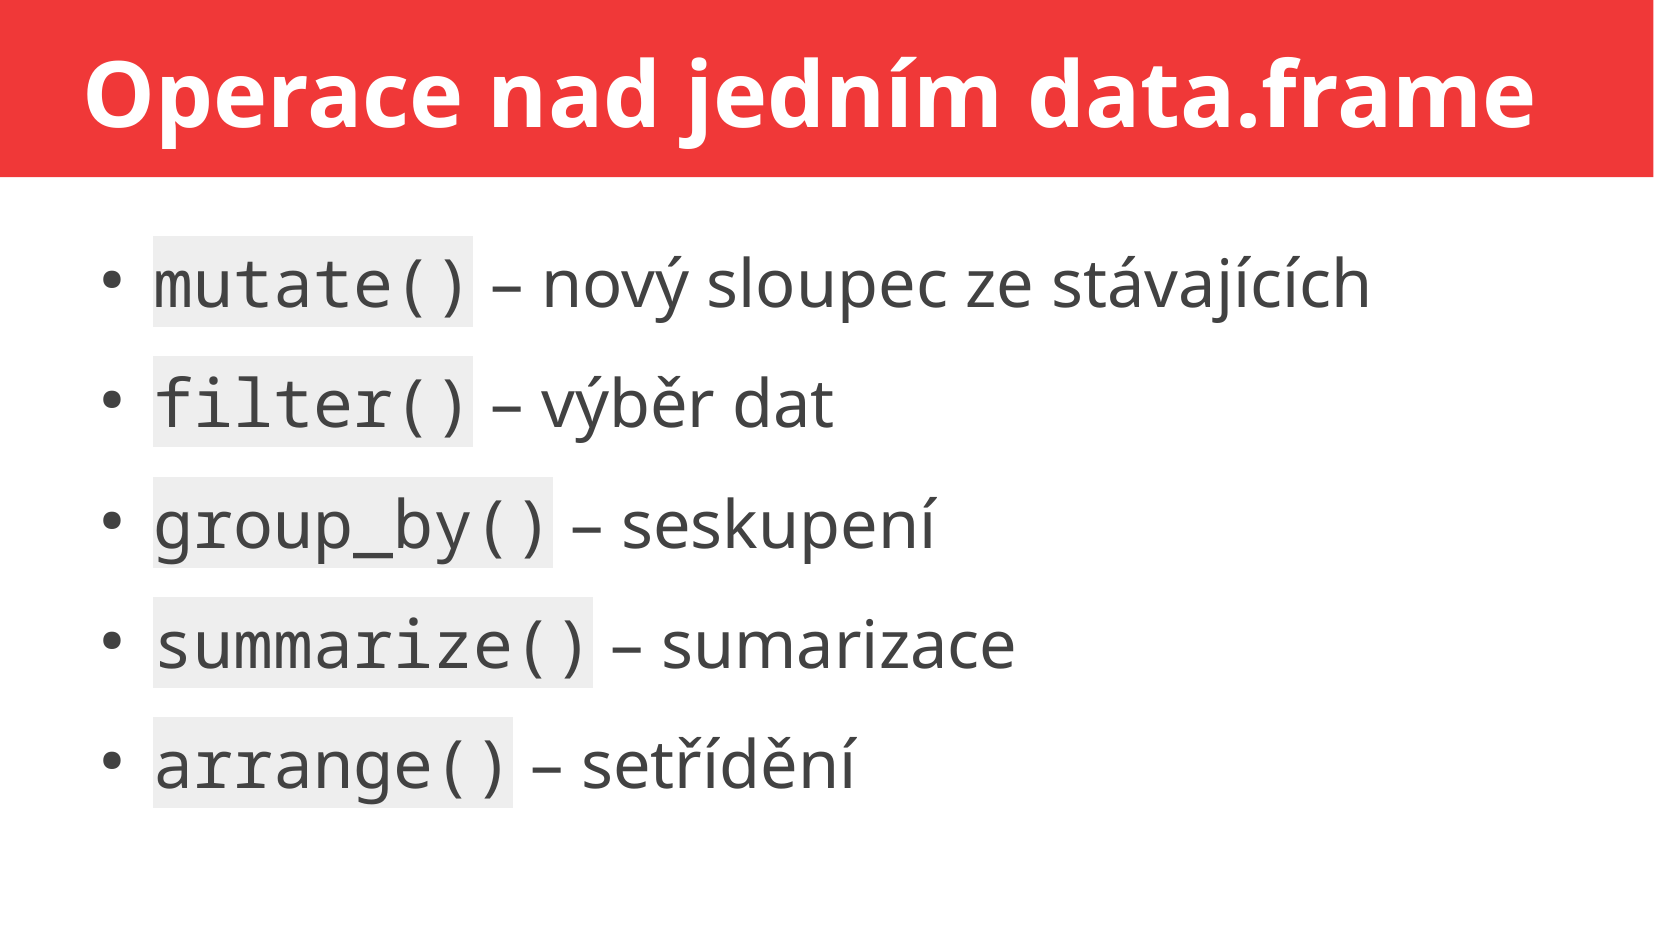

# Operace nad jedním data.frame
mutate() – nový sloupec ze stávajících
filter() – výběr dat
group_by() – seskupení
summarize() – sumarizace
arrange() – setřídění